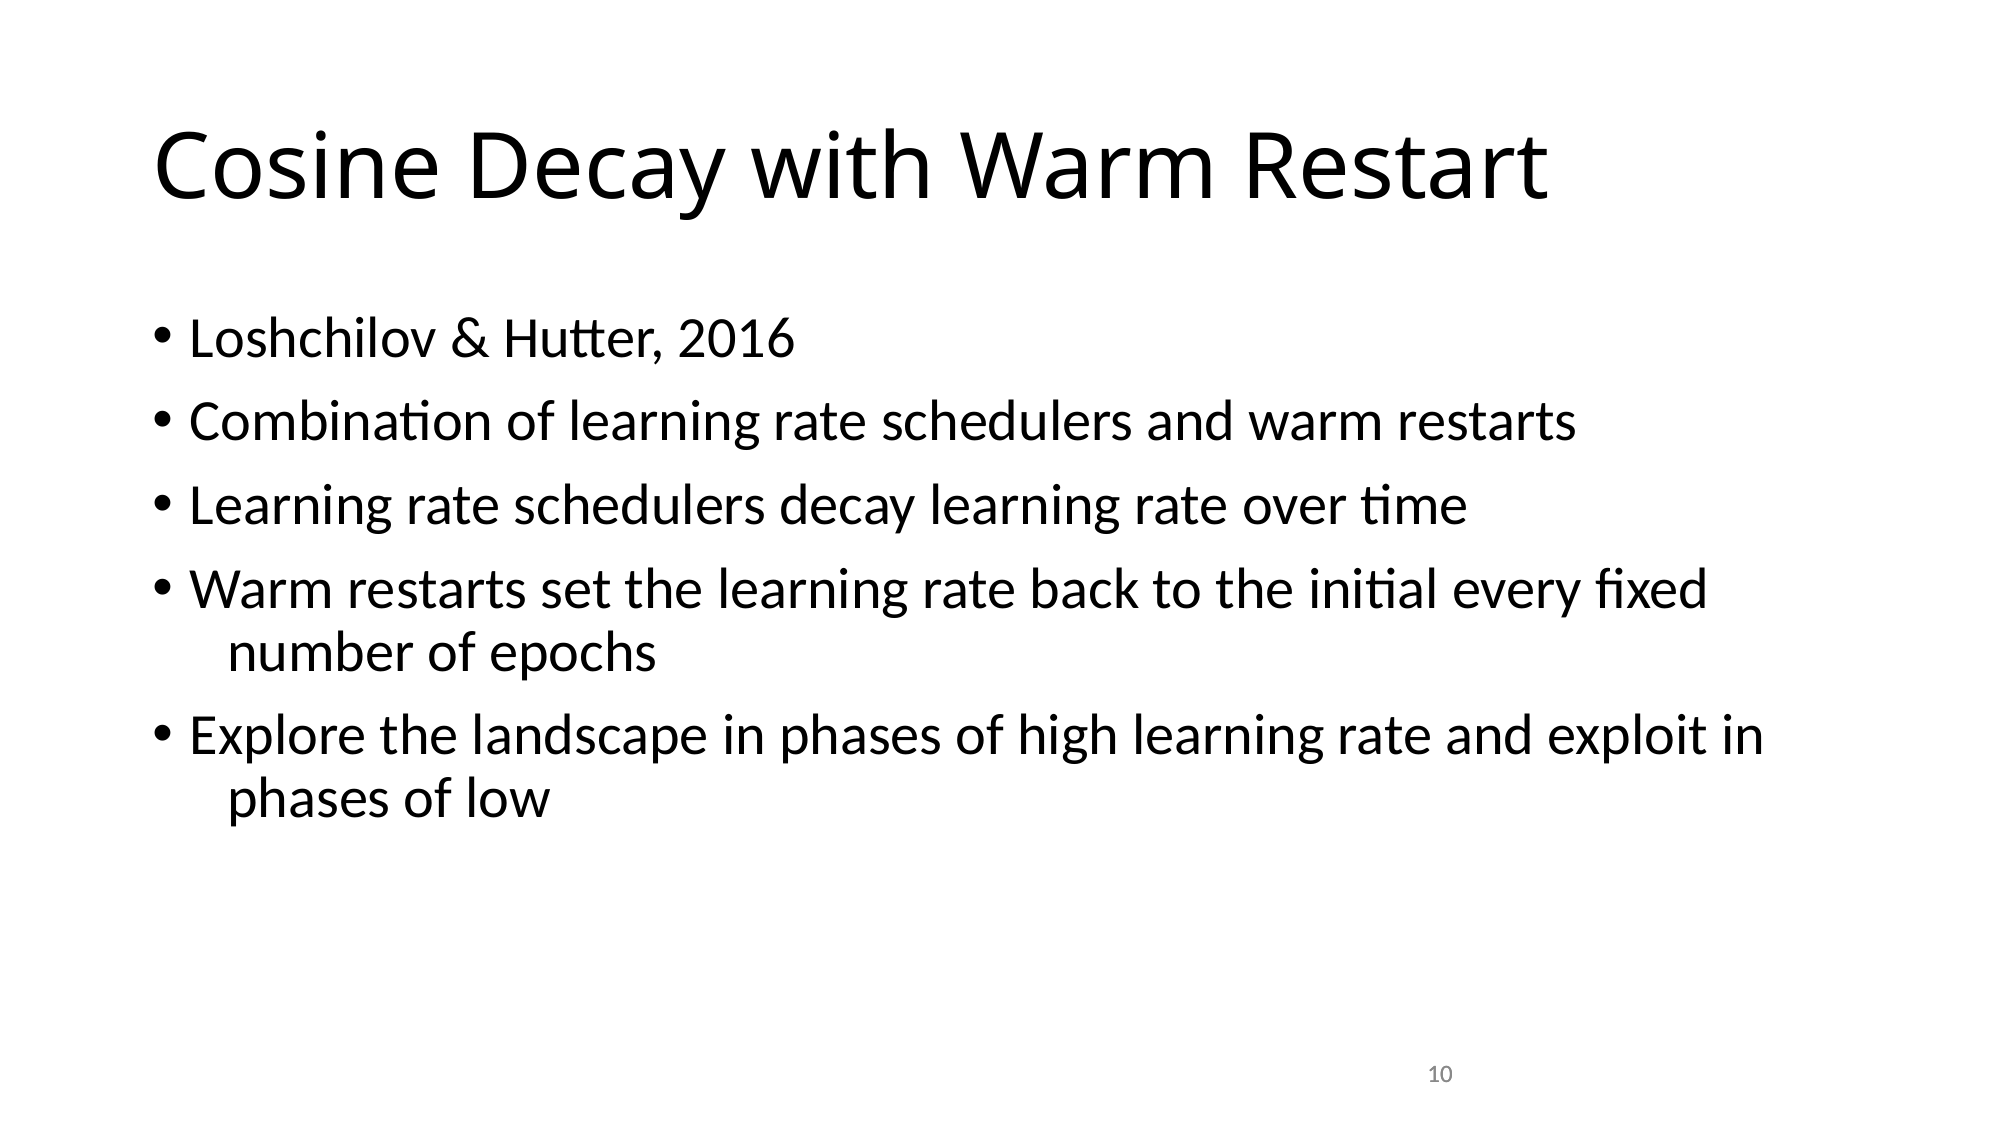

# Cosine Decay with Warm Restart
Loshchilov & Hutter, 2016
Combination of learning rate schedulers and warm restarts
Learning rate schedulers decay learning rate over time
Warm restarts set the learning rate back to the initial every fixed number of epochs
Explore the landscape in phases of high learning rate and exploit in phases of low
10
10